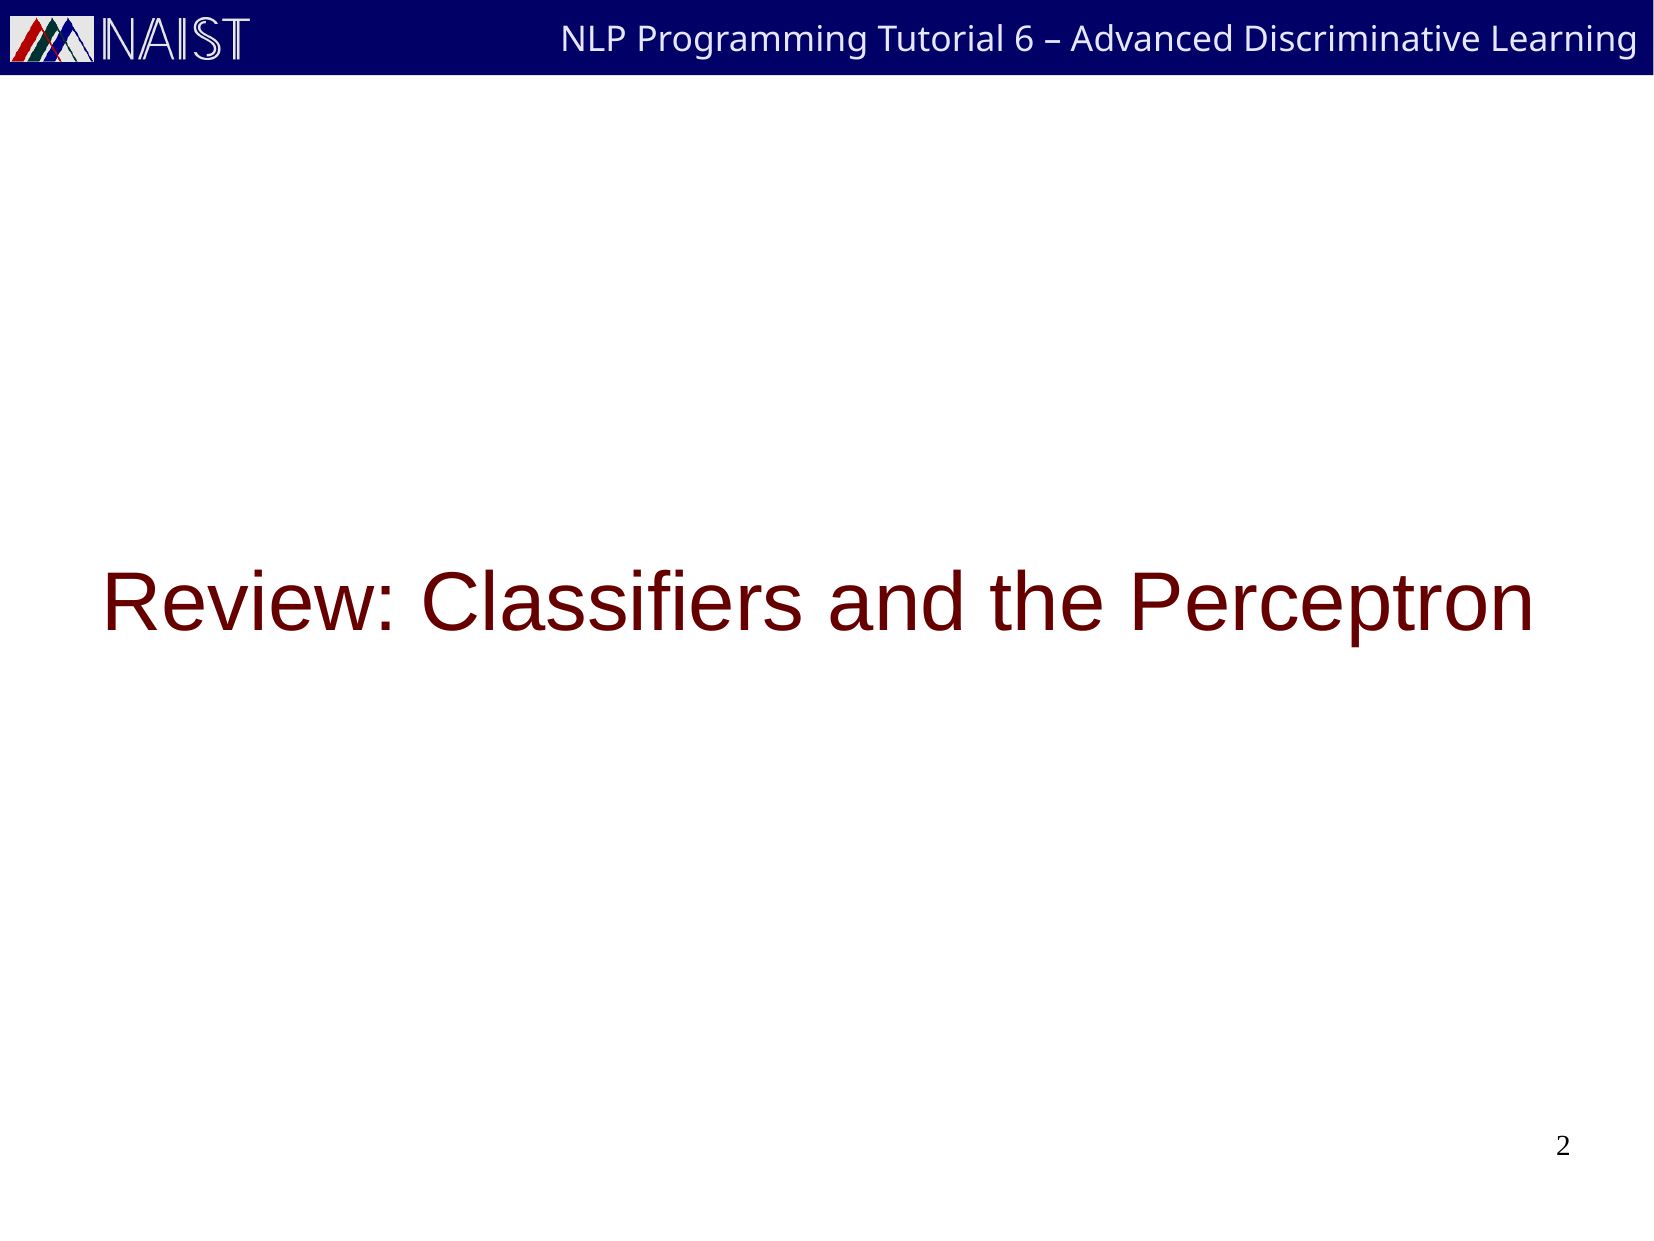

# Review: Classifiers and the Perceptron
2